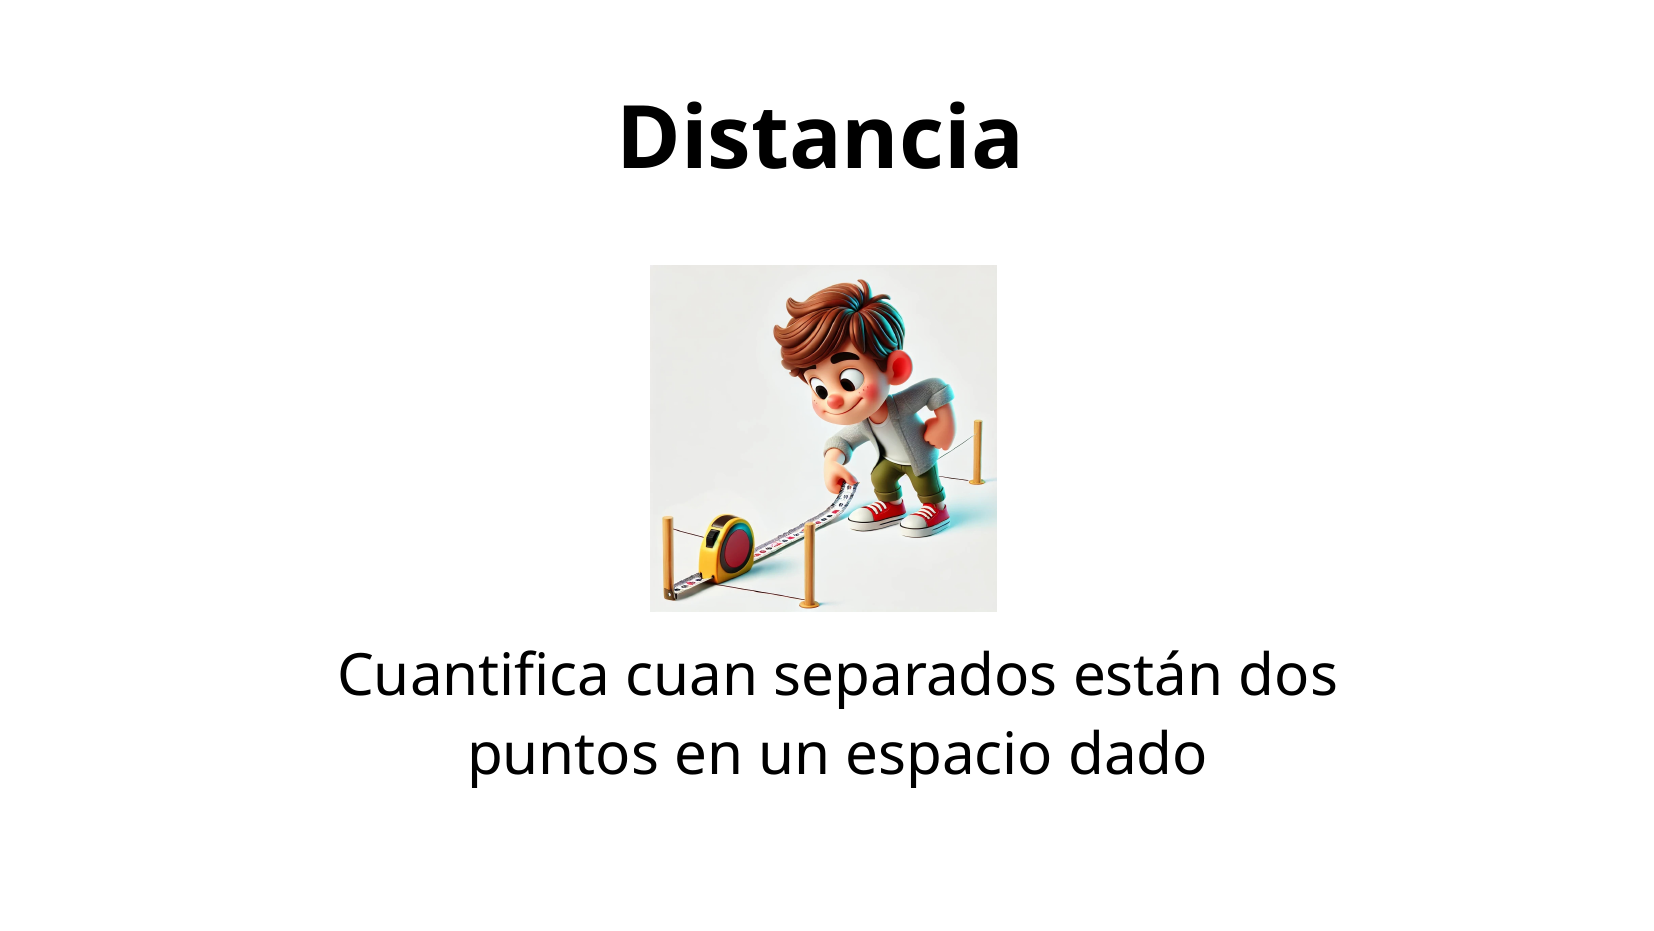

Distancia
Cuantifica cuan separados están dos puntos en un espacio dado